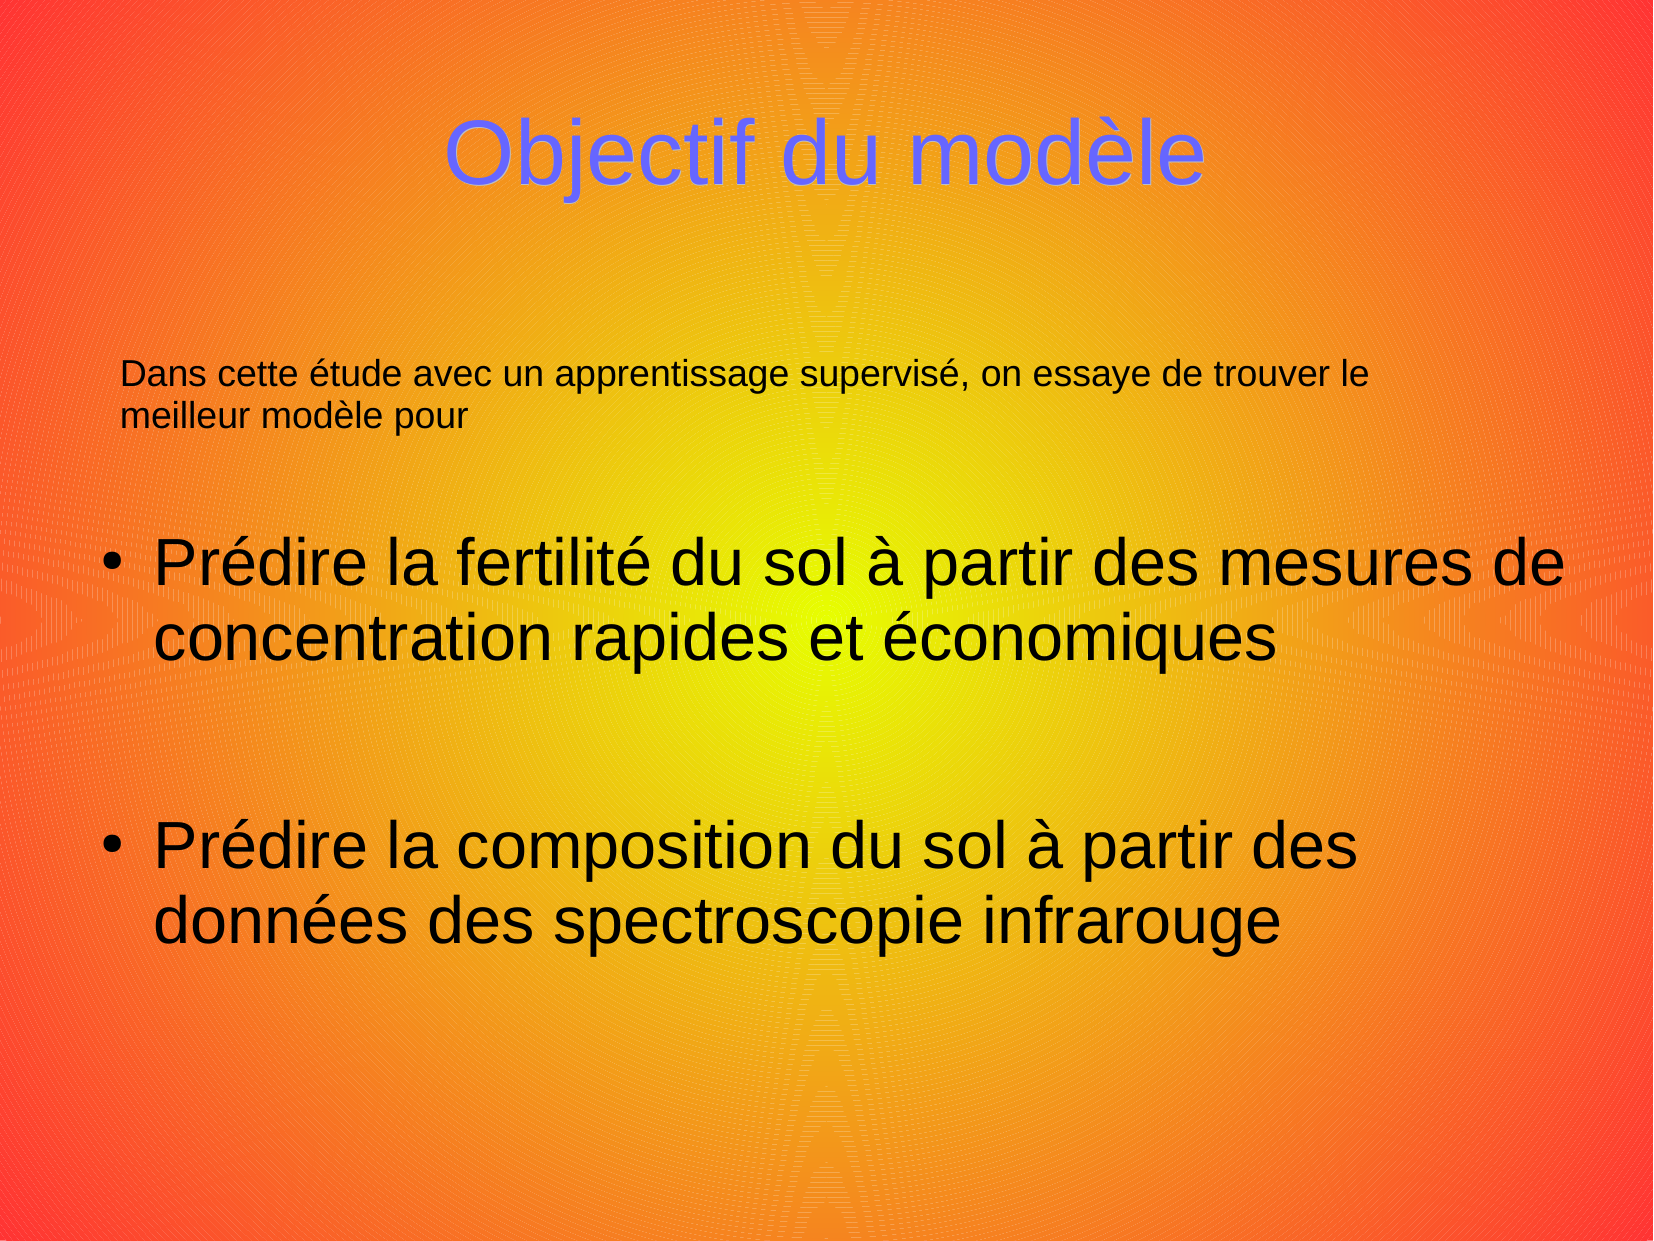

# Objectif du modèle
Dans cette étude avec un apprentissage supervisé, on essaye de trouver le meilleur modèle pour
Prédire la fertilité du sol à partir des mesures de concentration rapides et économiques
Prédire la composition du sol à partir des données des spectroscopie infrarouge